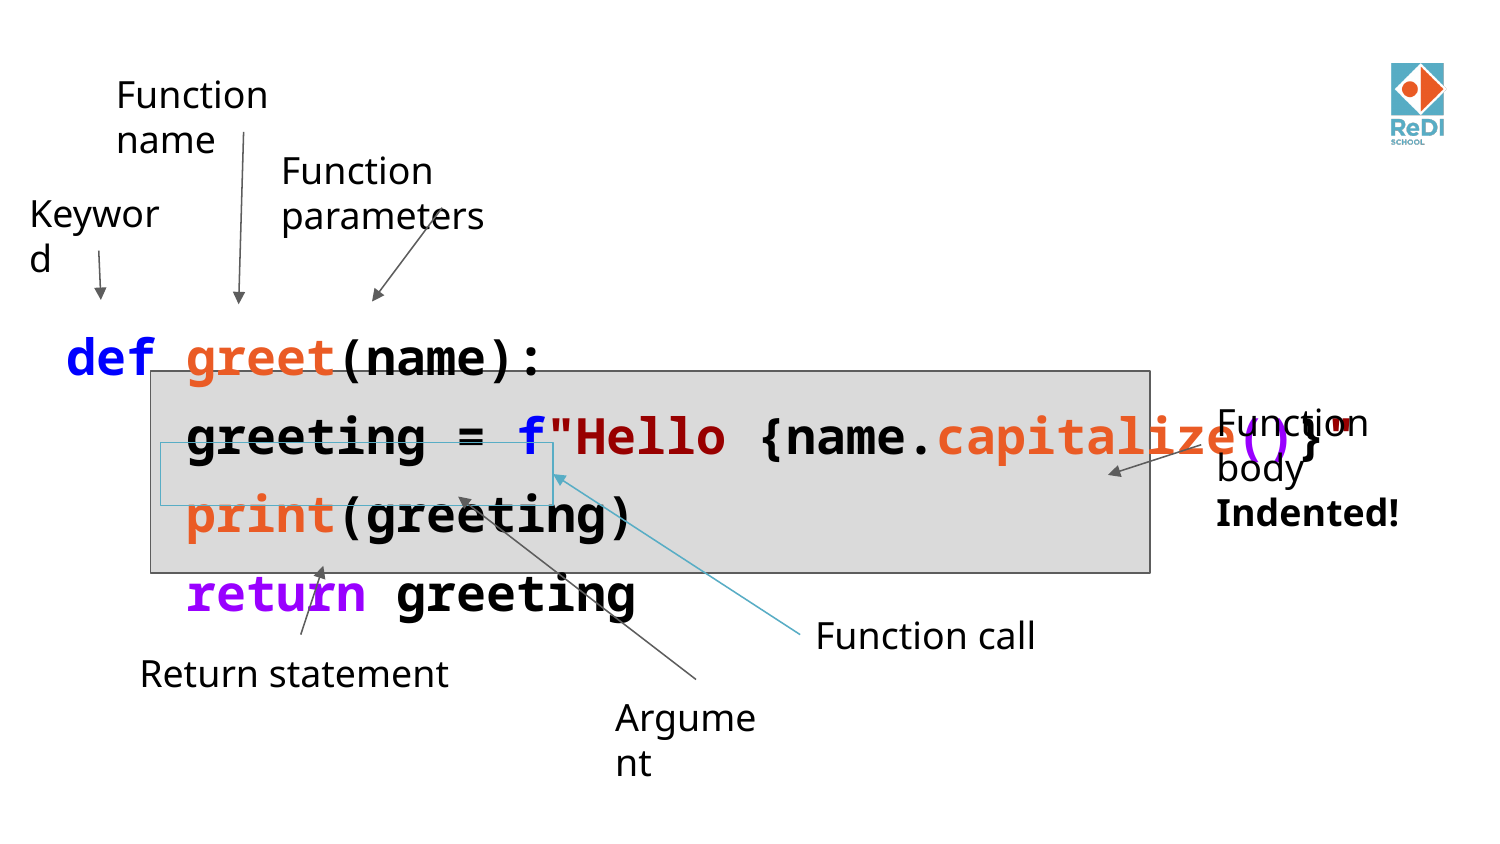

Function name
Function parameters
# def greet(name):
 greeting = f"Hello {name.capitalize()}"
 print(greeting)
 return greeting
Keyword
Function body
Indented!
Function call
Return statement
Argument